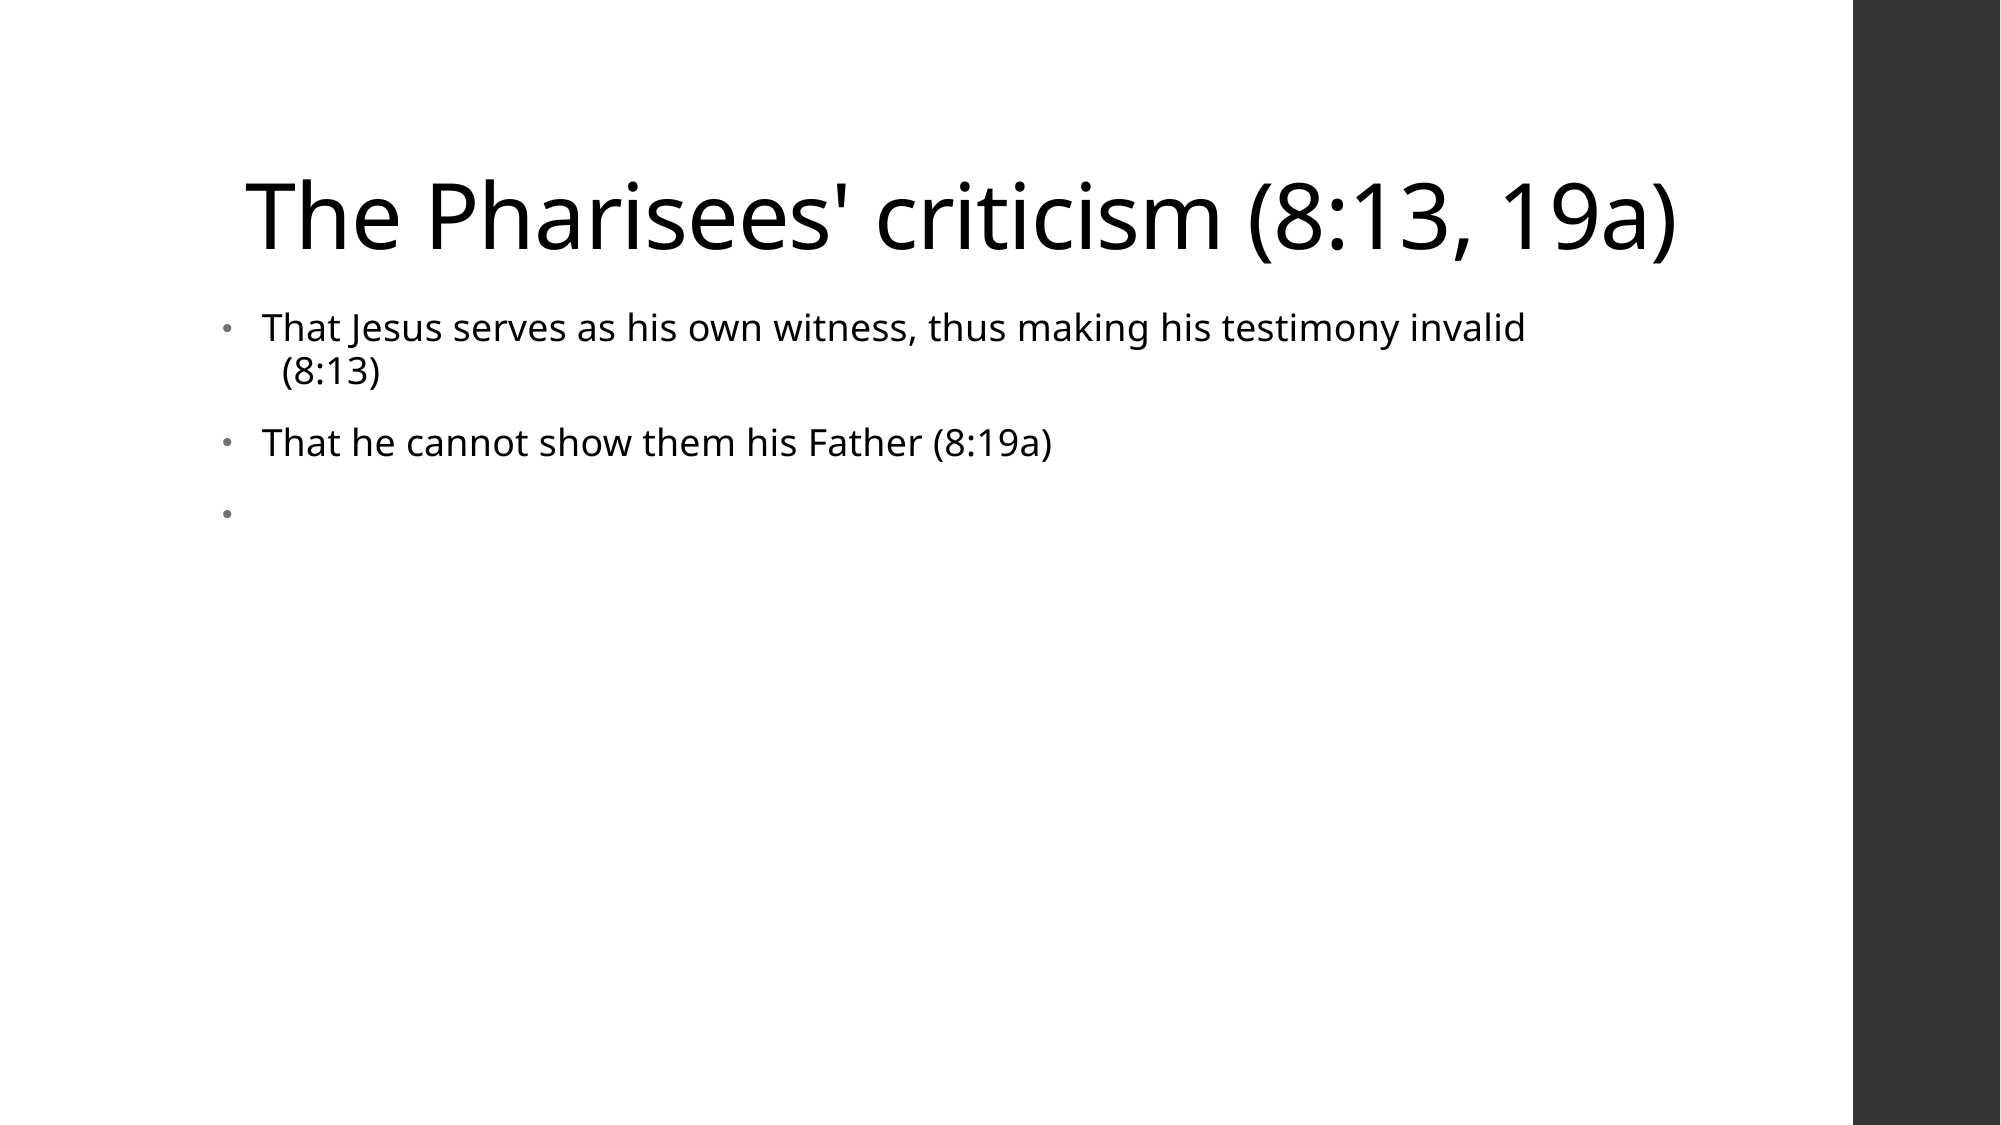

# The Pharisees' criticism (8:13, 19a)
 That Jesus serves as his own witness, thus making his testimony invalid (8:13)
 That he cannot show them his Father (8:19a)